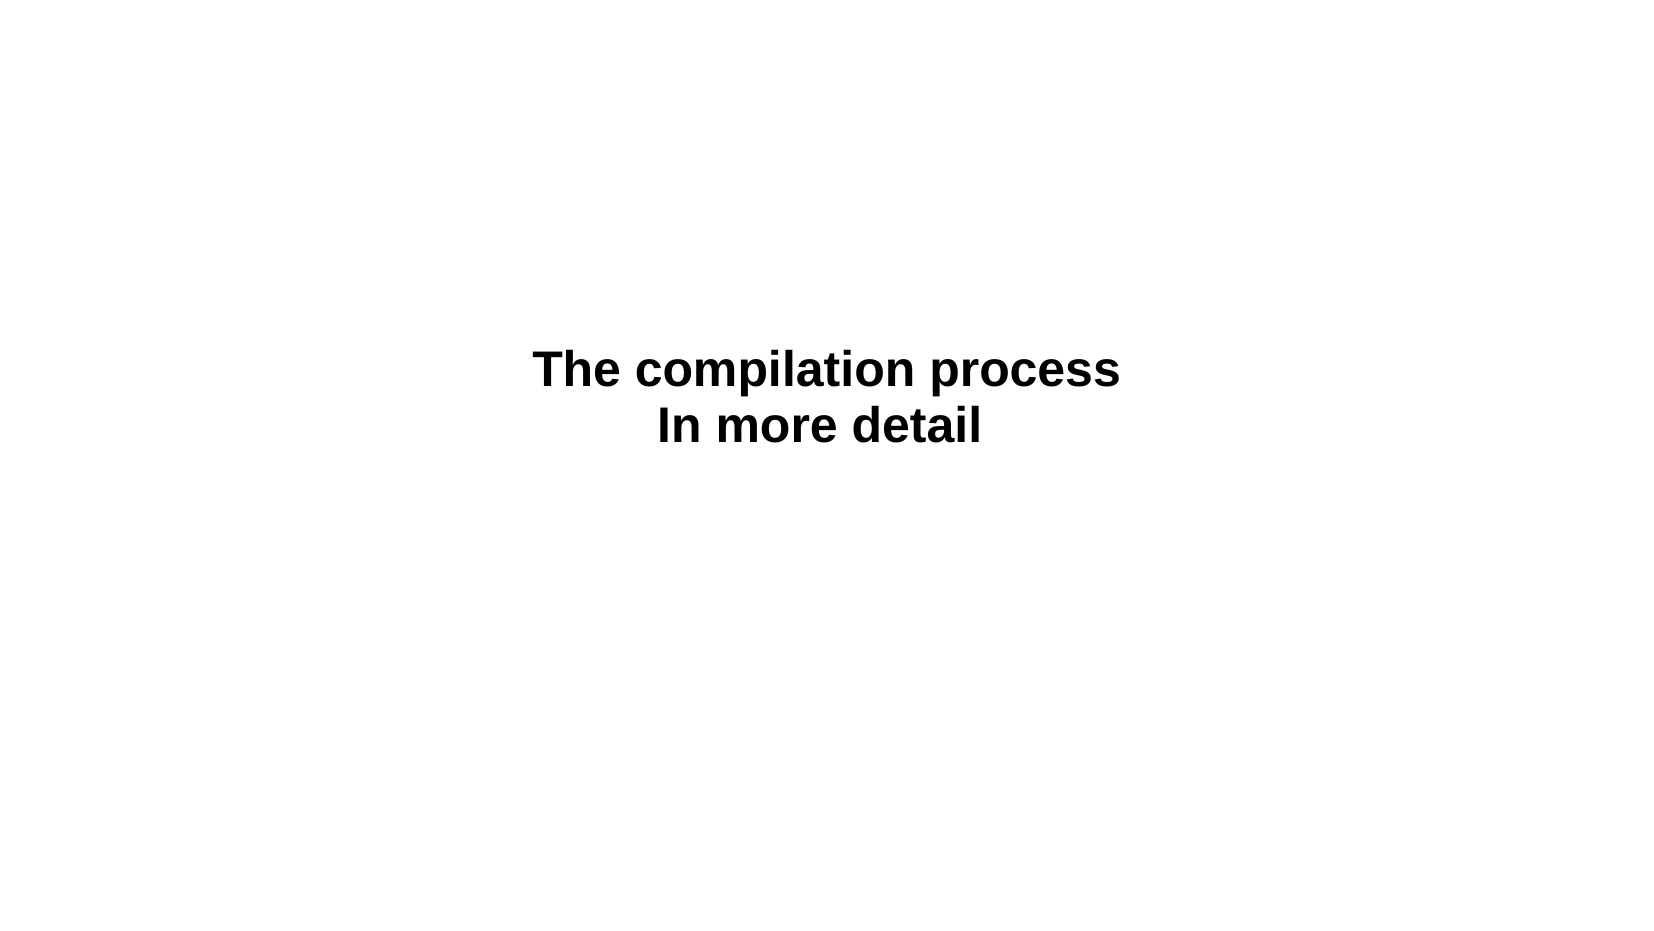

# The compilation process
In more detail